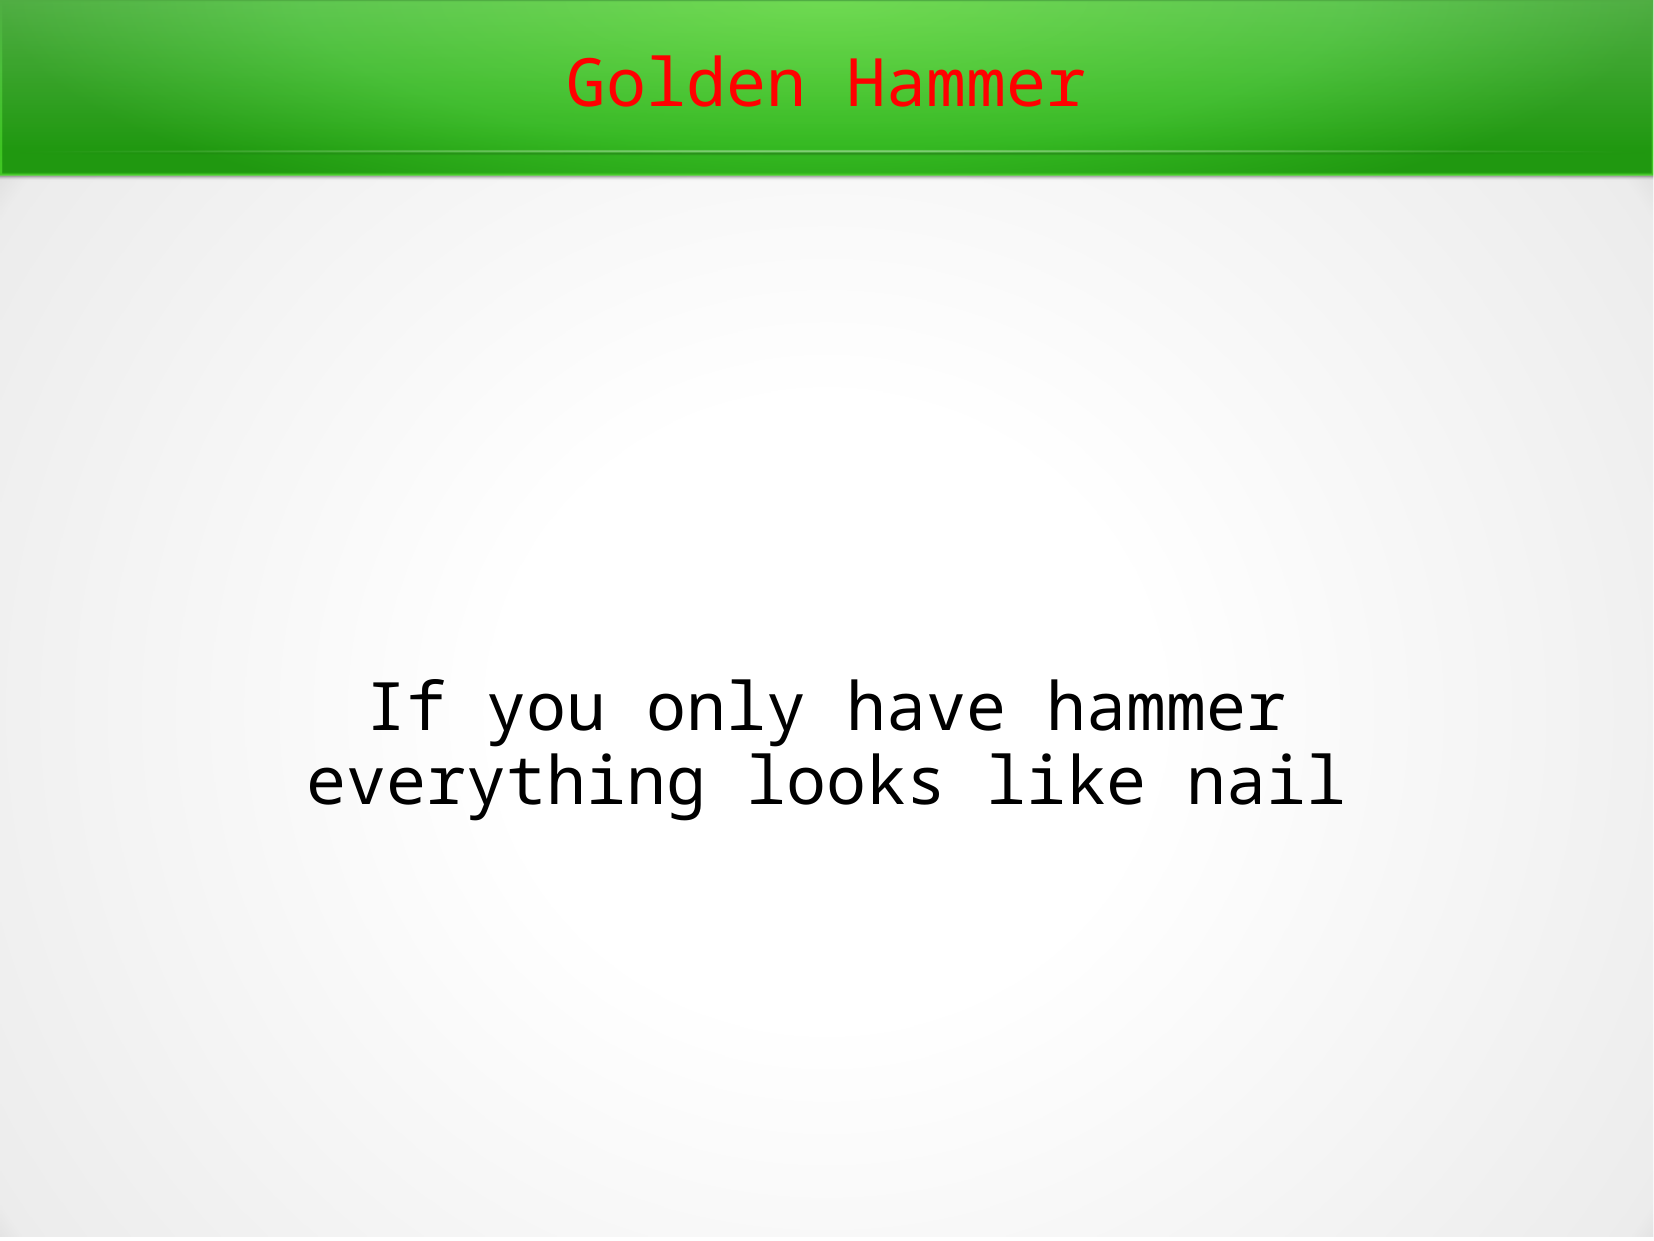

# Golden Hammer
If you only have hammer
everything looks like nail